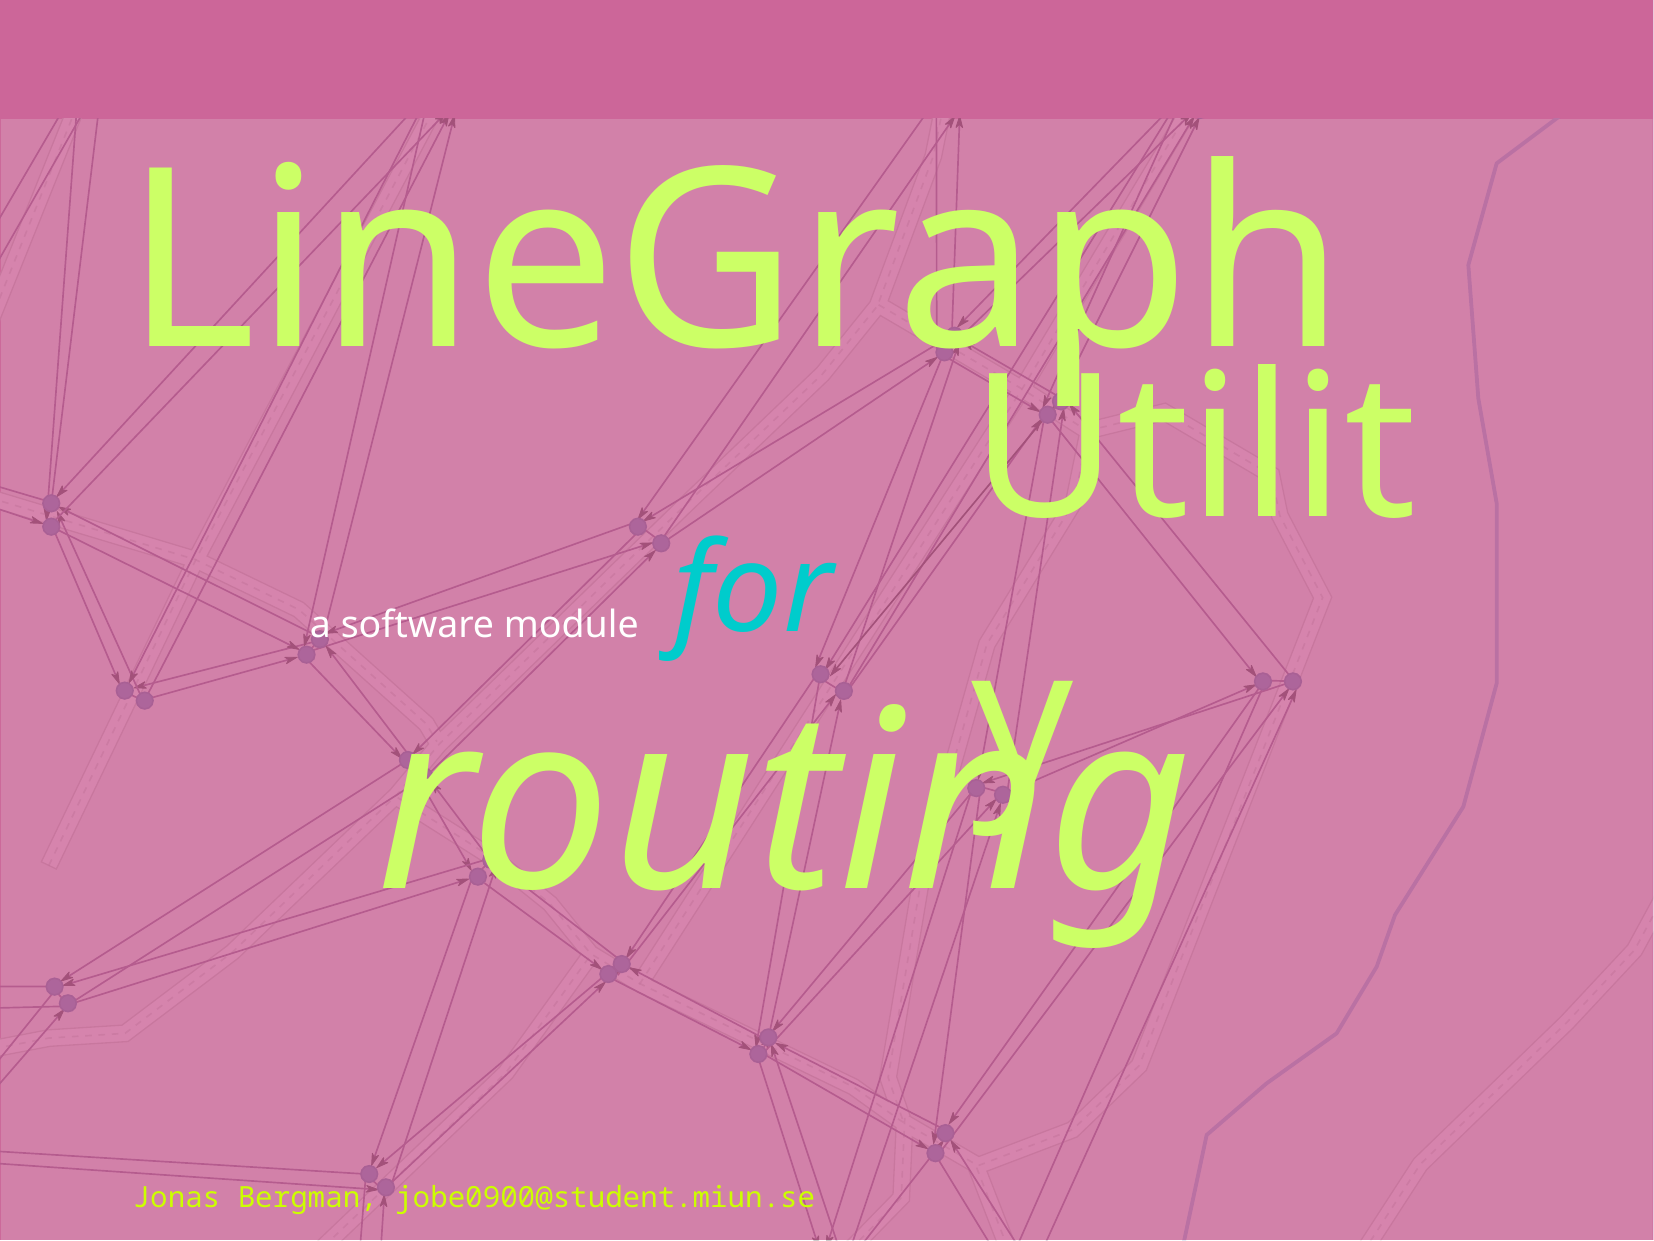

LineGraph
Utility
for
a software module
routing
Jonas Bergman, jobe0900@student.miun.se